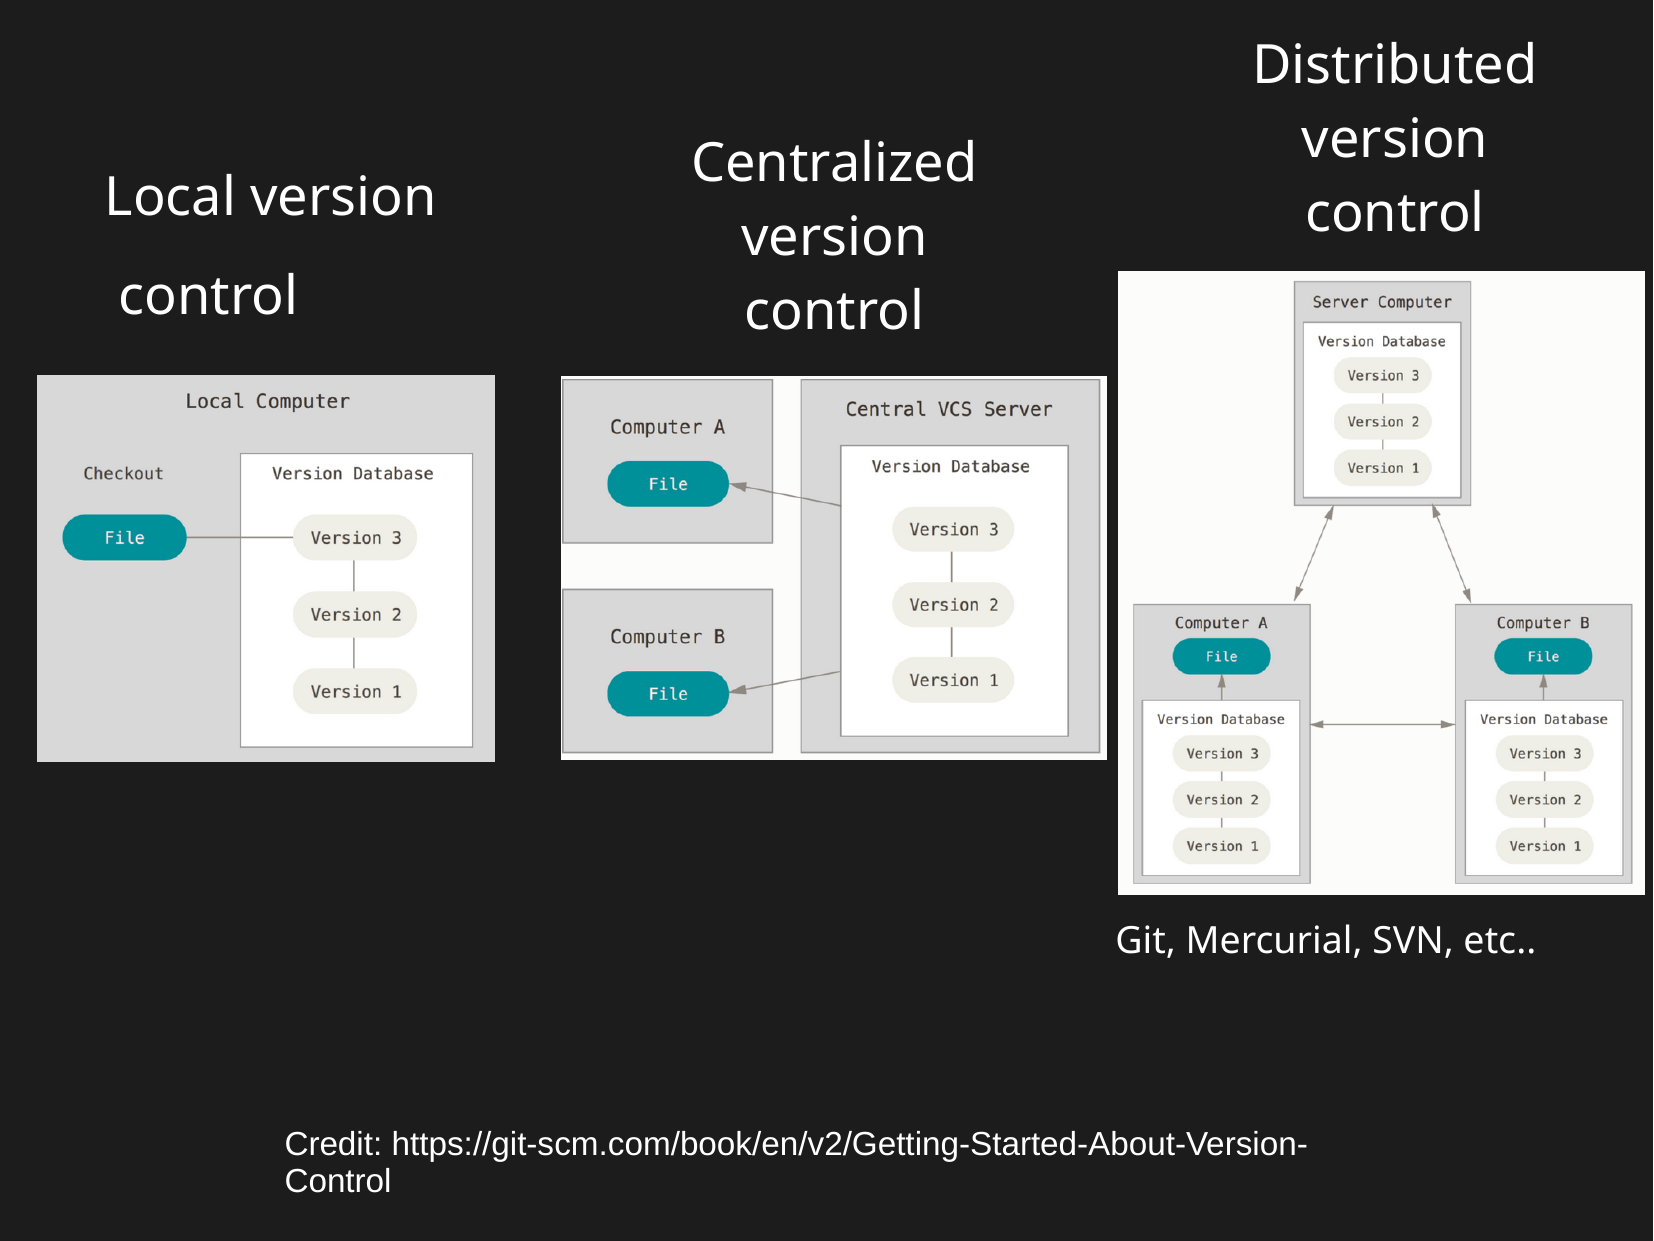

Distributed version control
Centralized version control
Local version
 control
Git, Mercurial, SVN, etc..
Credit: https://git-scm.com/book/en/v2/Getting-Started-About-Version-Control